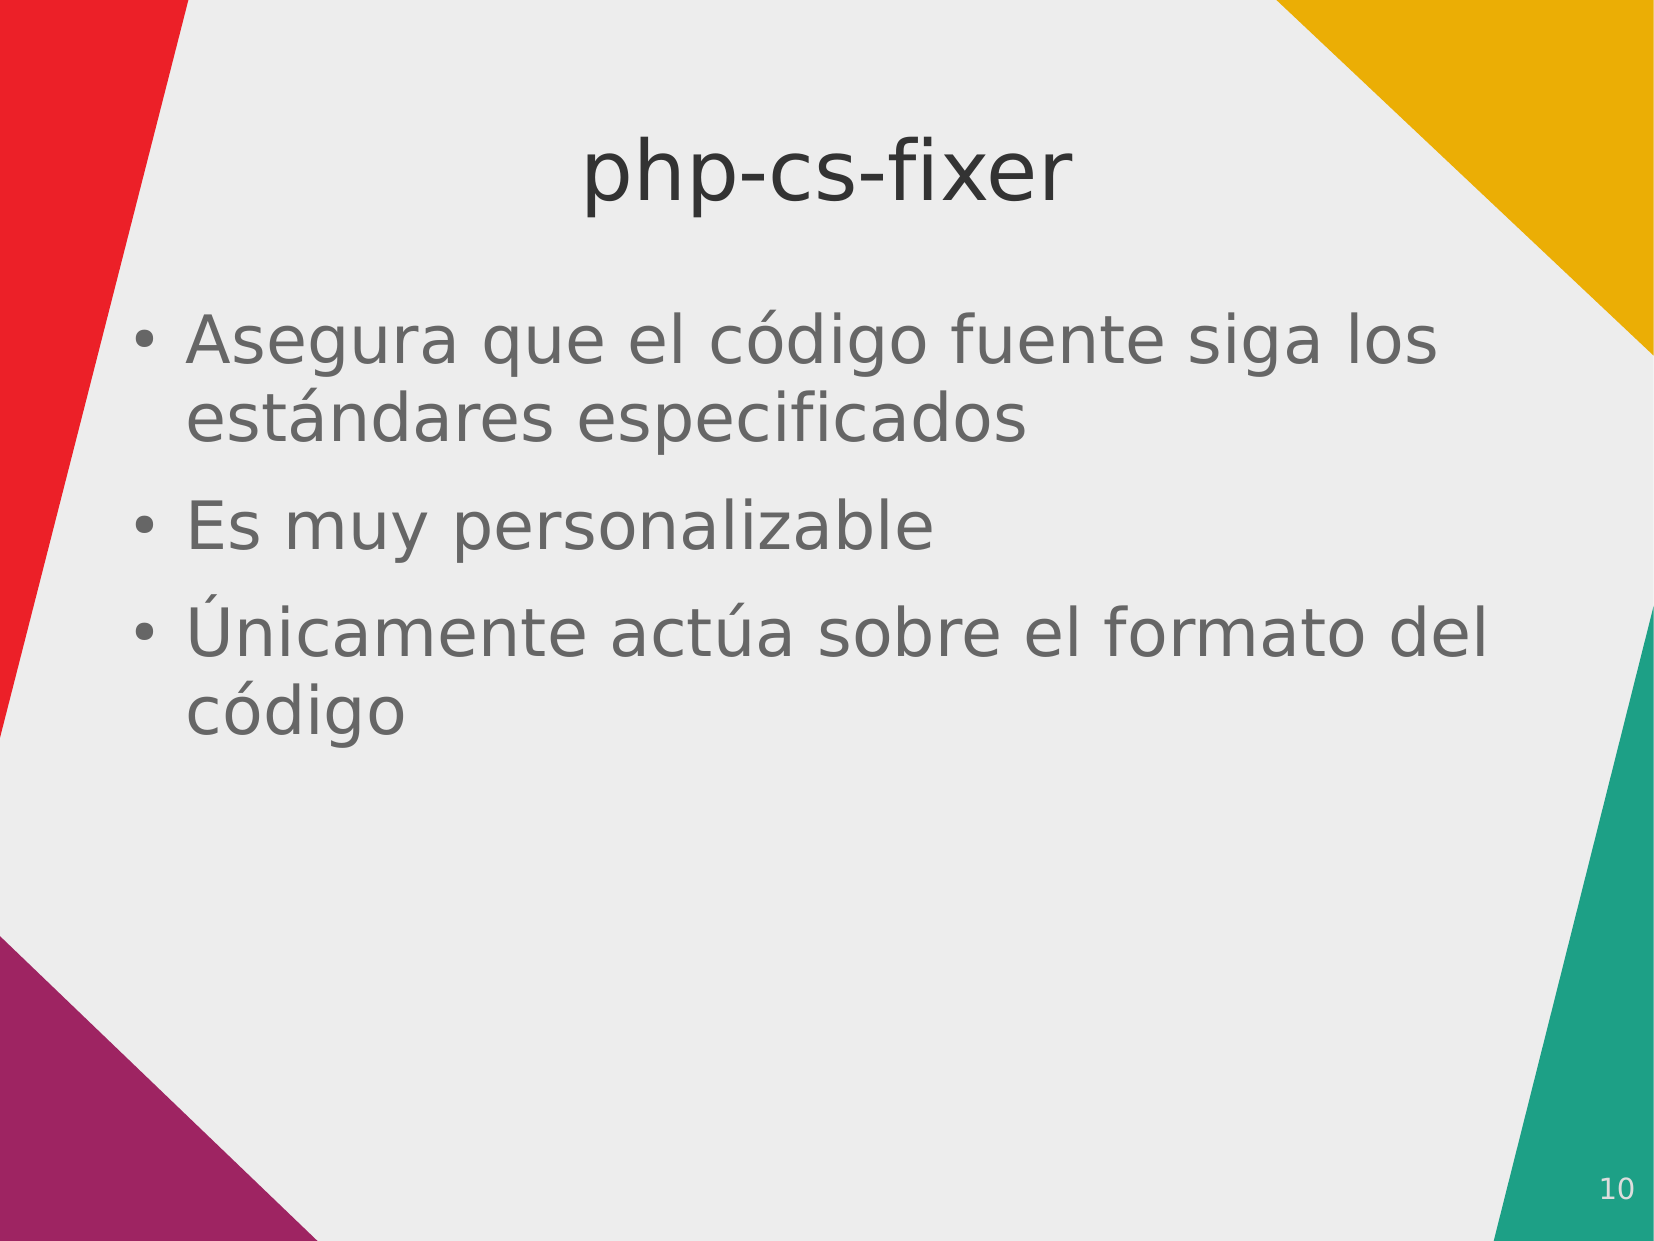

# php-cs-fixer
Asegura que el código fuente siga los estándares especificados
Es muy personalizable
Únicamente actúa sobre el formato del código
10